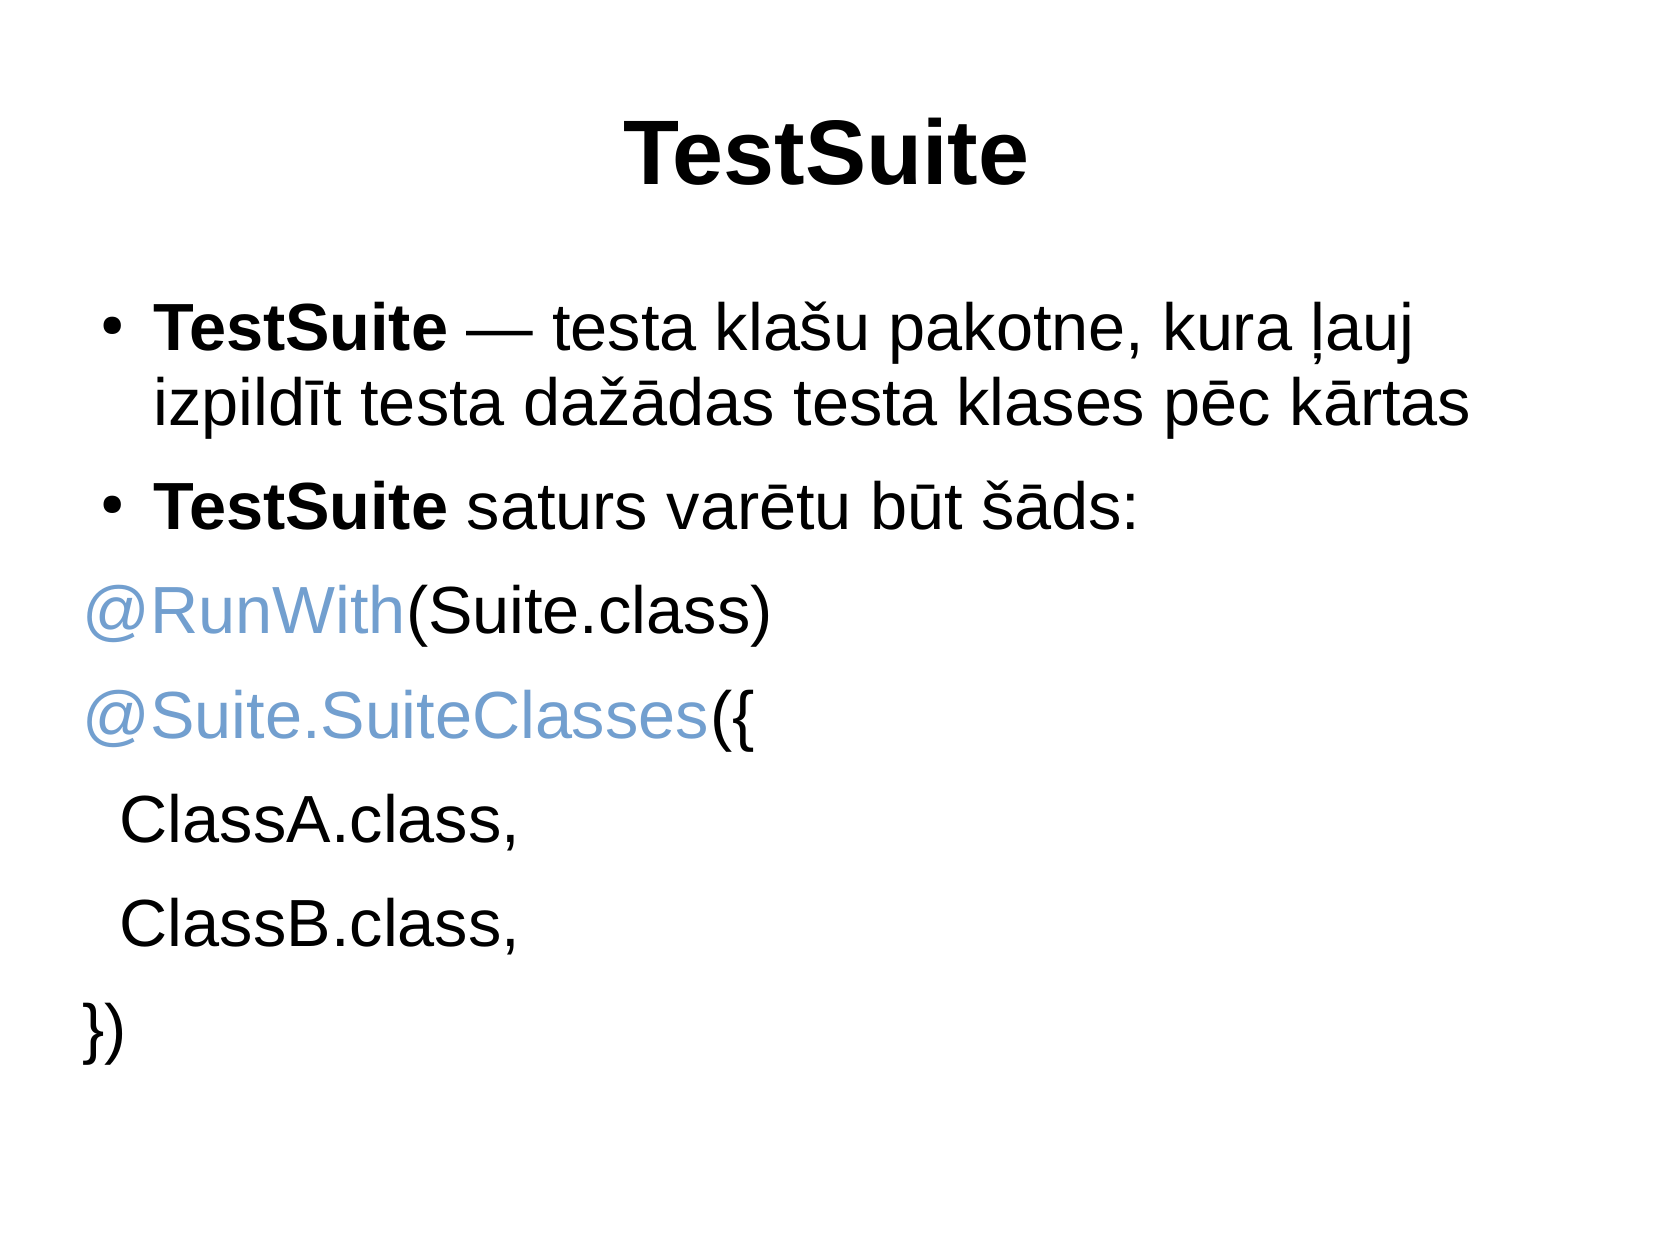

# TestSuite
TestSuite — testa klašu pakotne, kura ļauj izpildīt testa dažādas testa klases pēc kārtas
TestSuite saturs varētu būt šāds:
@RunWith(Suite.class)
@Suite.SuiteClasses({
 ClassA.class,
 ClassB.class,
})